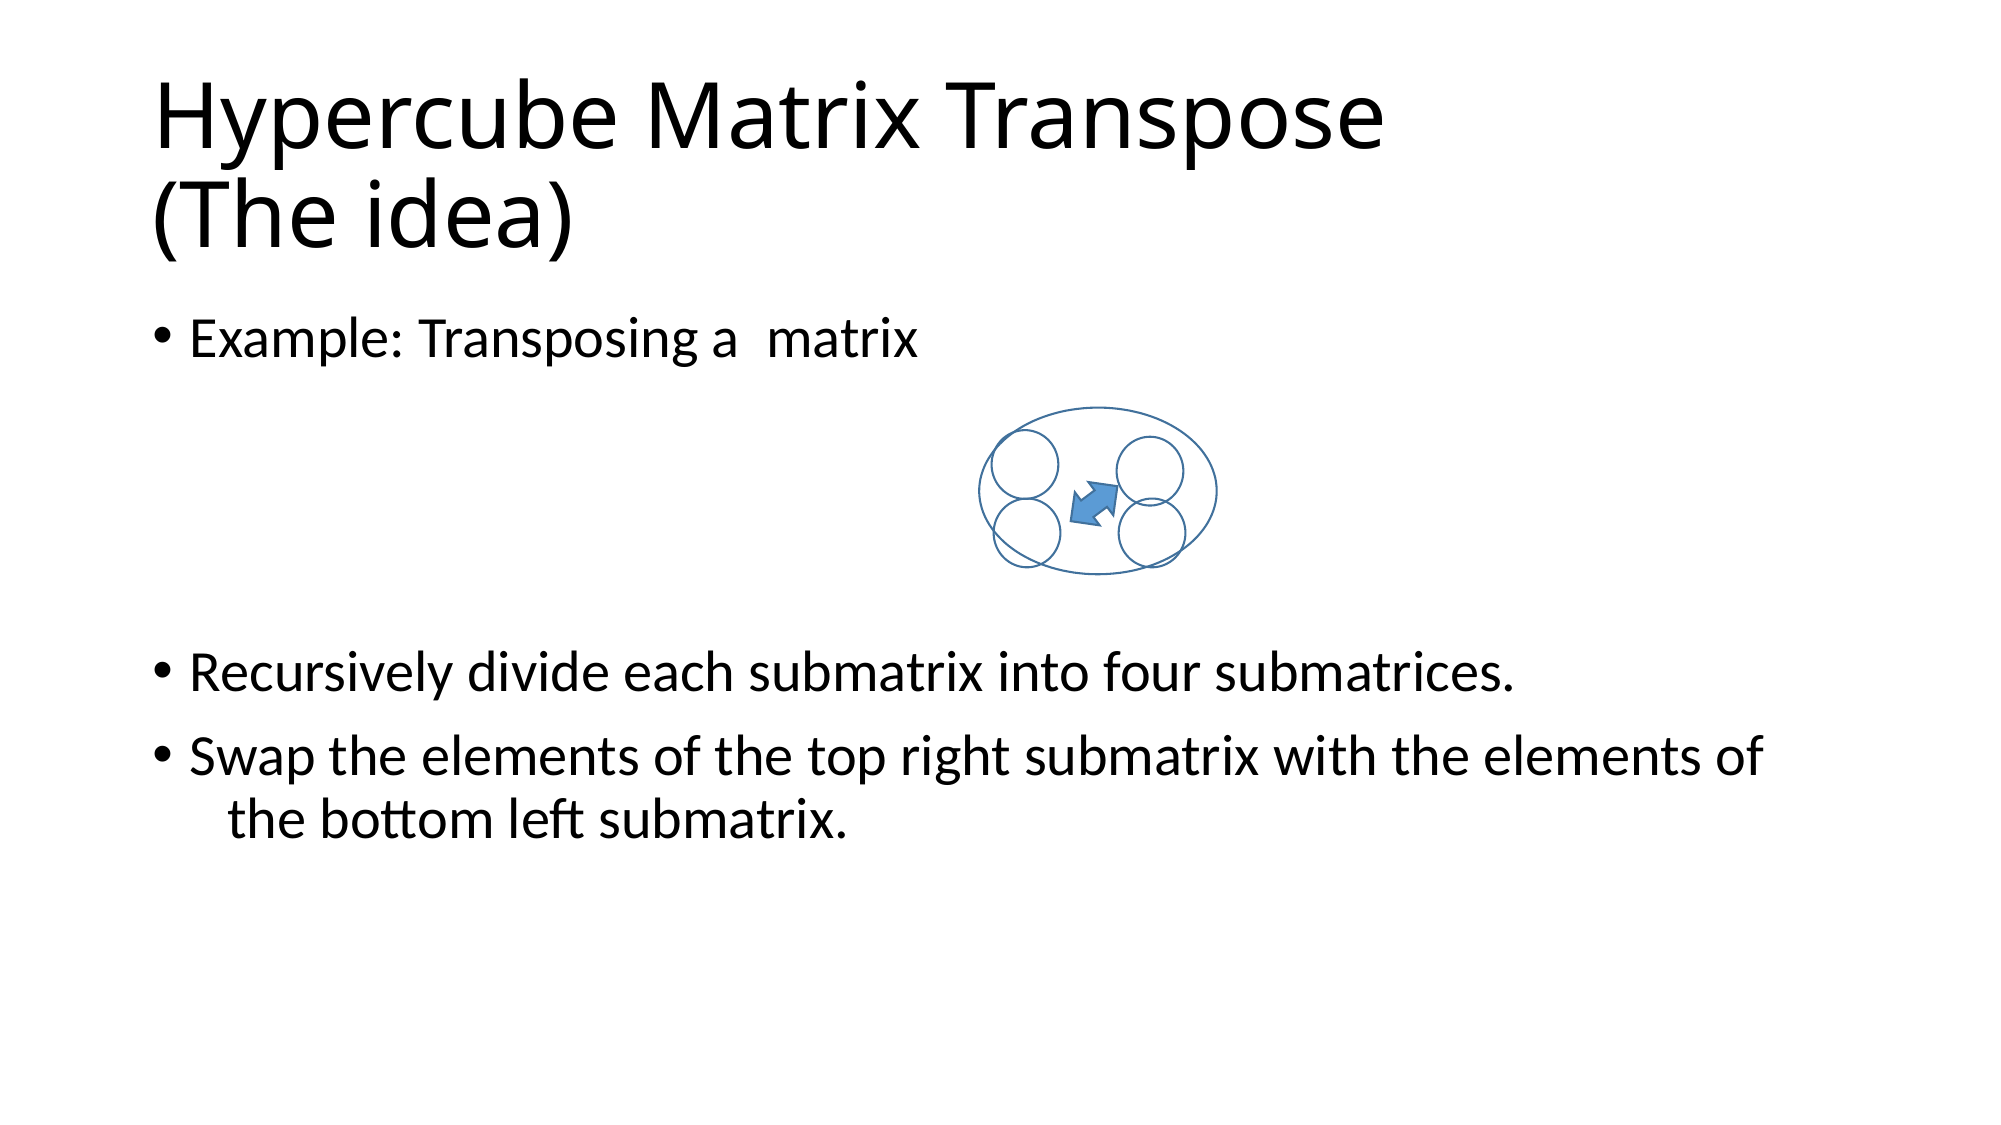

# Hypercube Matrix Transpose (The idea)
Example: Transposing a matrix
Recursively divide each submatrix into four submatrices.
Swap the elements of the top right submatrix with the elements of the bottom left submatrix.